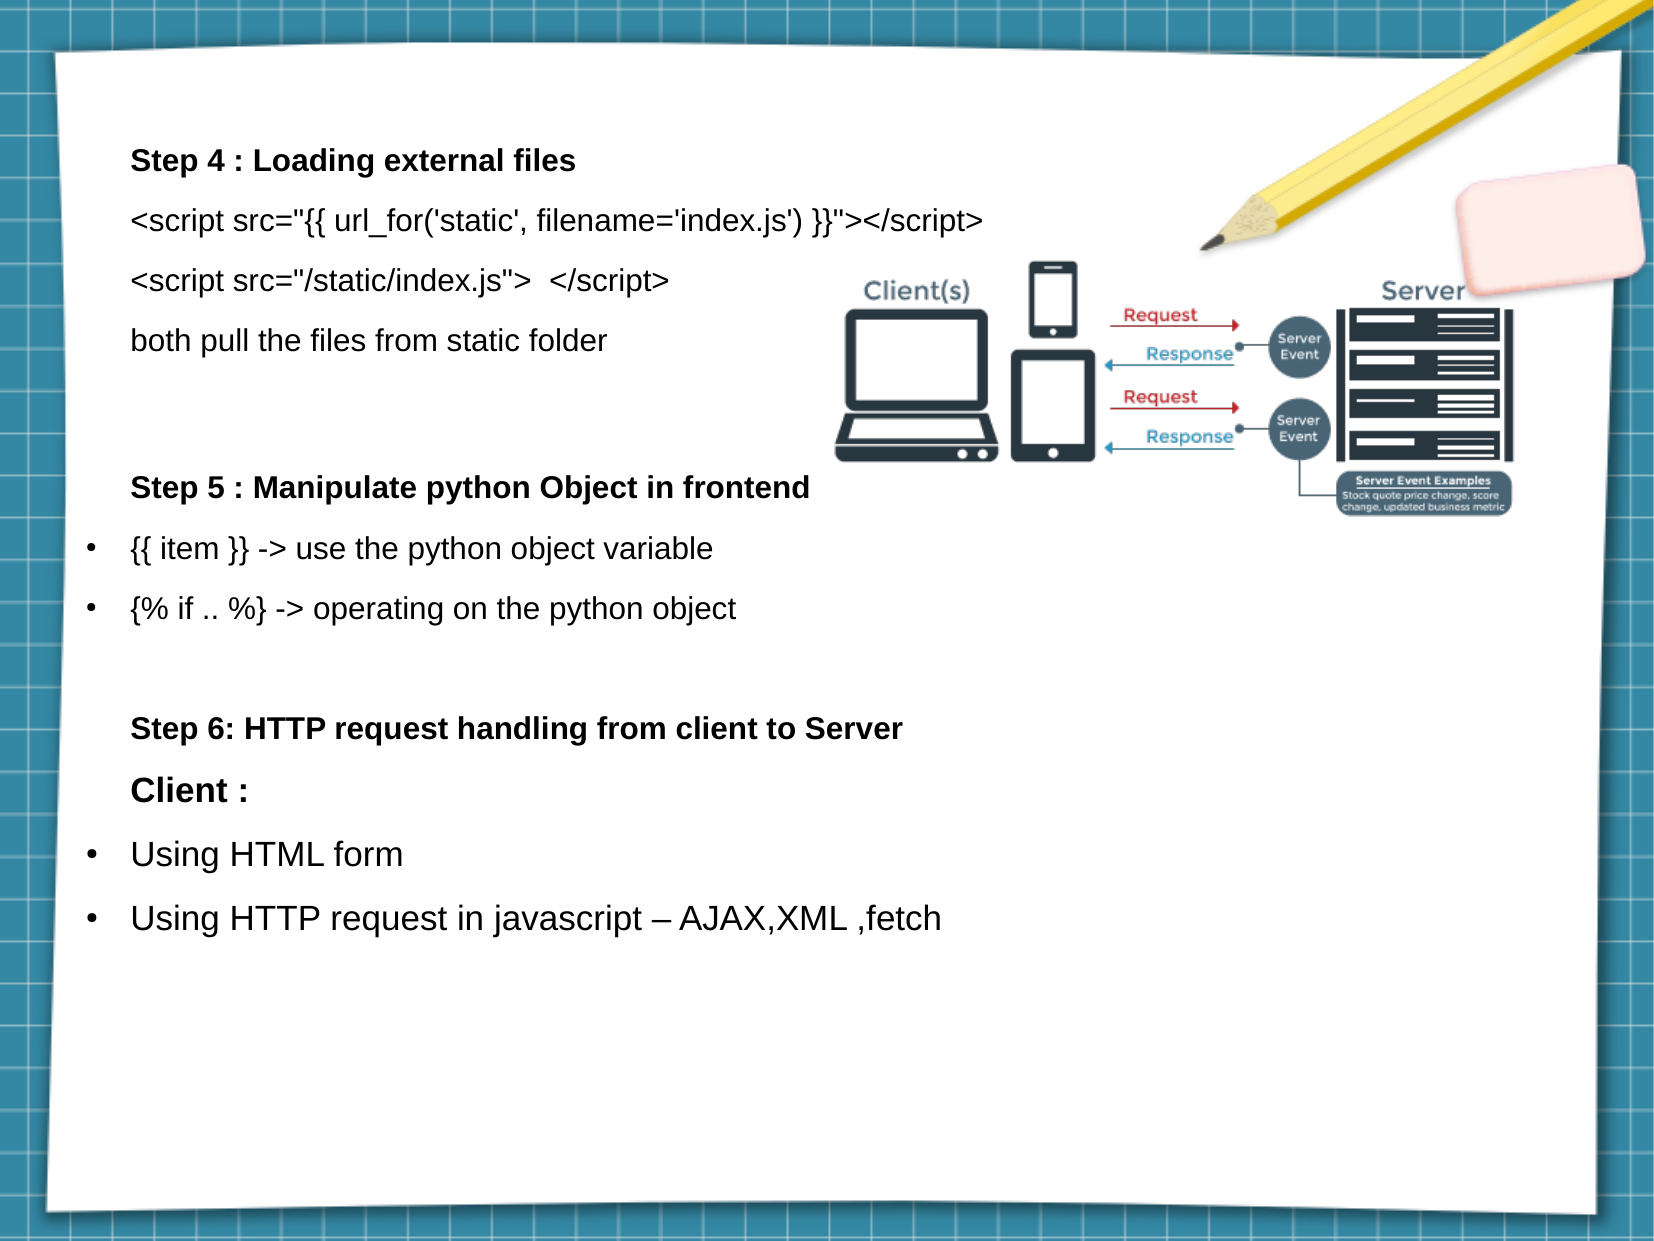

# Step 4 : Loading external files
<script src="{{ url_for('static', filename='index.js') }}"></script>
<script src="/static/index.js"> </script>
both pull the files from static folder
Step 5 : Manipulate python Object in frontend
{{ item }} -> use the python object variable
{% if .. %} -> operating on the python object
Step 6: HTTP request handling from client to Server
Client :
Using HTML form
Using HTTP request in javascript – AJAX,XML ,fetch